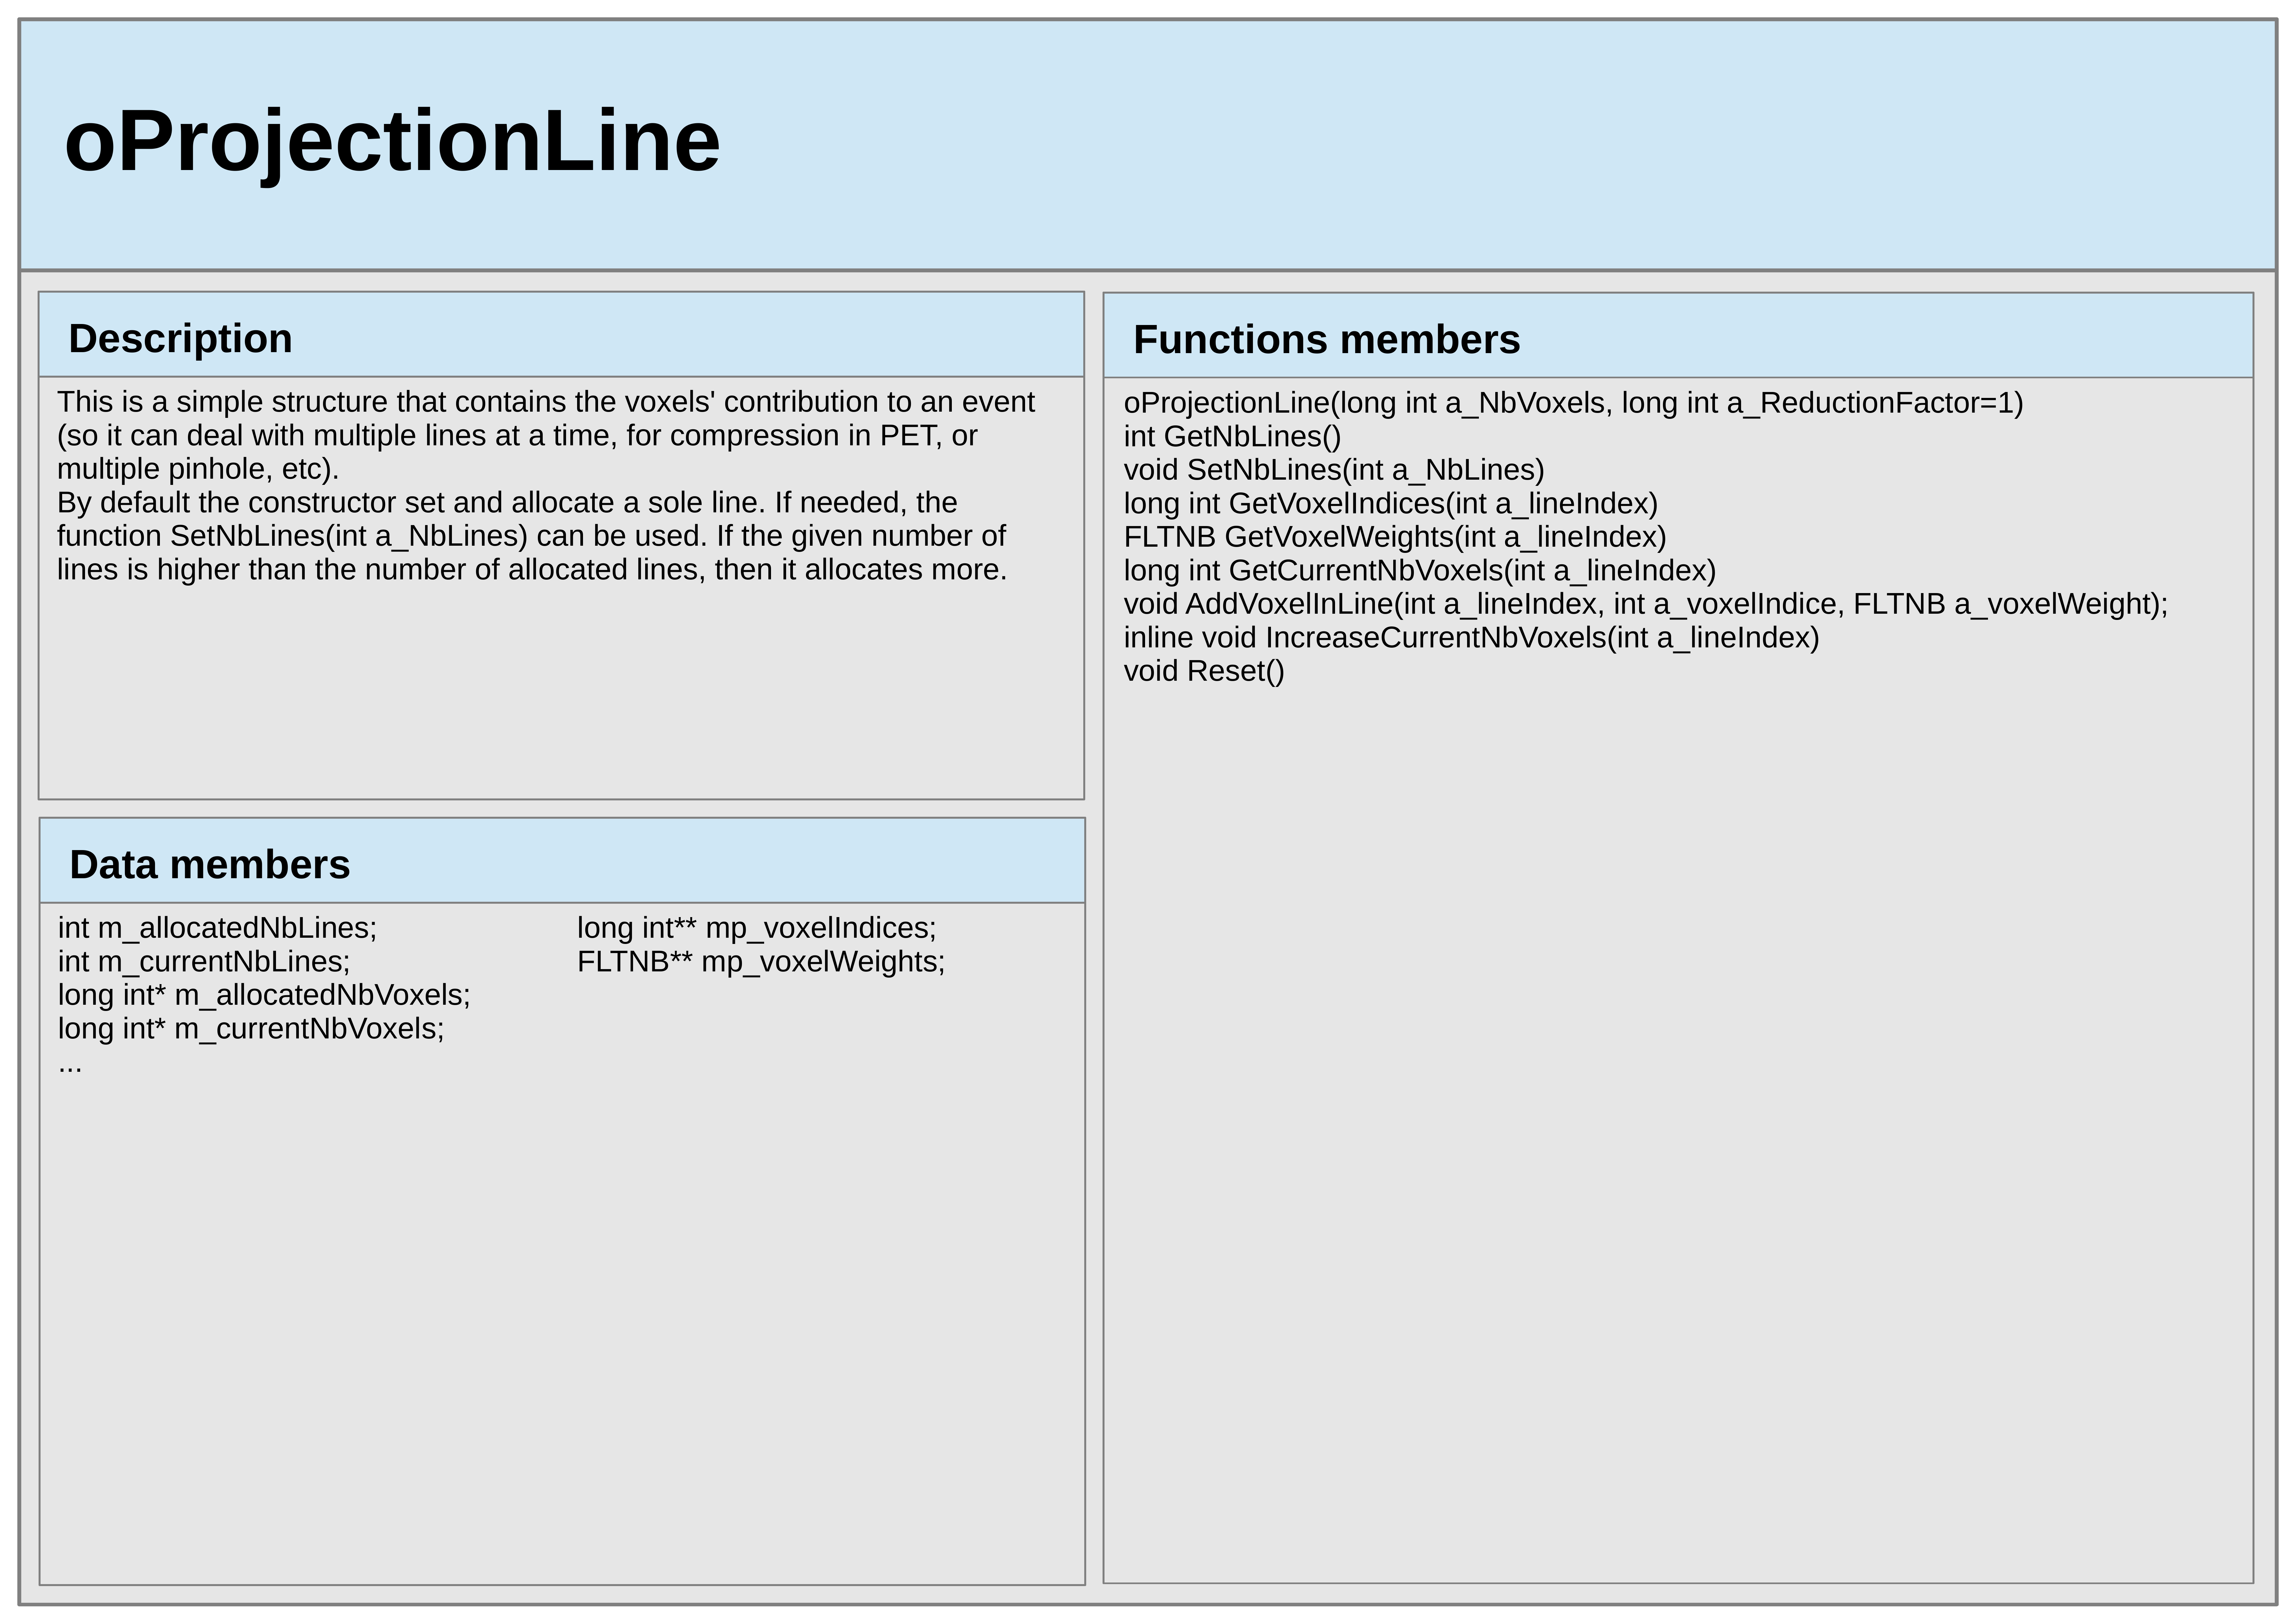

oProjectionLine
Description
Functions members
This is a simple structure that contains the voxels' contribution to an event (so it can deal with multiple lines at a time, for compression in PET, or multiple pinhole, etc).
By default the constructor set and allocate a sole line. If needed, the function SetNbLines(int a_NbLines) can be used. If the given number of lines is higher than the number of allocated lines, then it allocates more.
oProjectionLine(long int a_NbVoxels, long int a_ReductionFactor=1)
int GetNbLines()
void SetNbLines(int a_NbLines)
long int GetVoxelIndices(int a_lineIndex)
FLTNB GetVoxelWeights(int a_lineIndex)
long int GetCurrentNbVoxels(int a_lineIndex)
void AddVoxelInLine(int a_lineIndex, int a_voxelIndice, FLTNB a_voxelWeight);
inline void IncreaseCurrentNbVoxels(int a_lineIndex)
void Reset()
Data members
int m_allocatedNbLines;
int m_currentNbLines;
long int* m_allocatedNbVoxels;
long int* m_currentNbVoxels;
...
long int** mp_voxelIndices;
FLTNB** mp_voxelWeights;